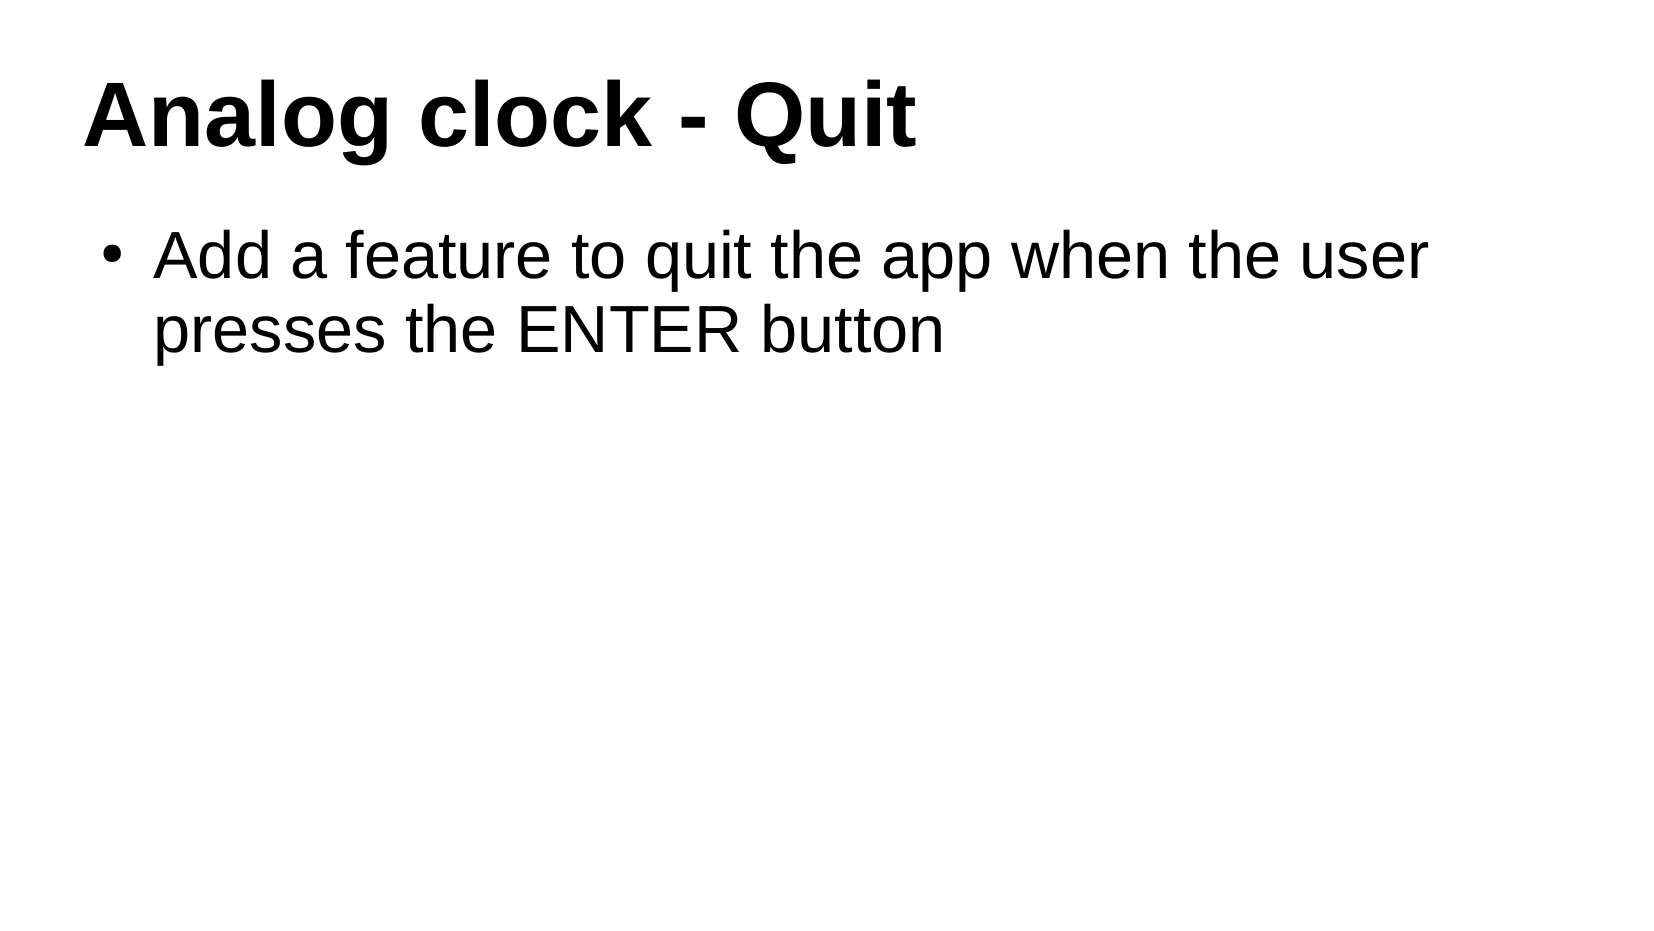

# Analog clock - Quit
Add a feature to quit the app when the user presses the ENTER button